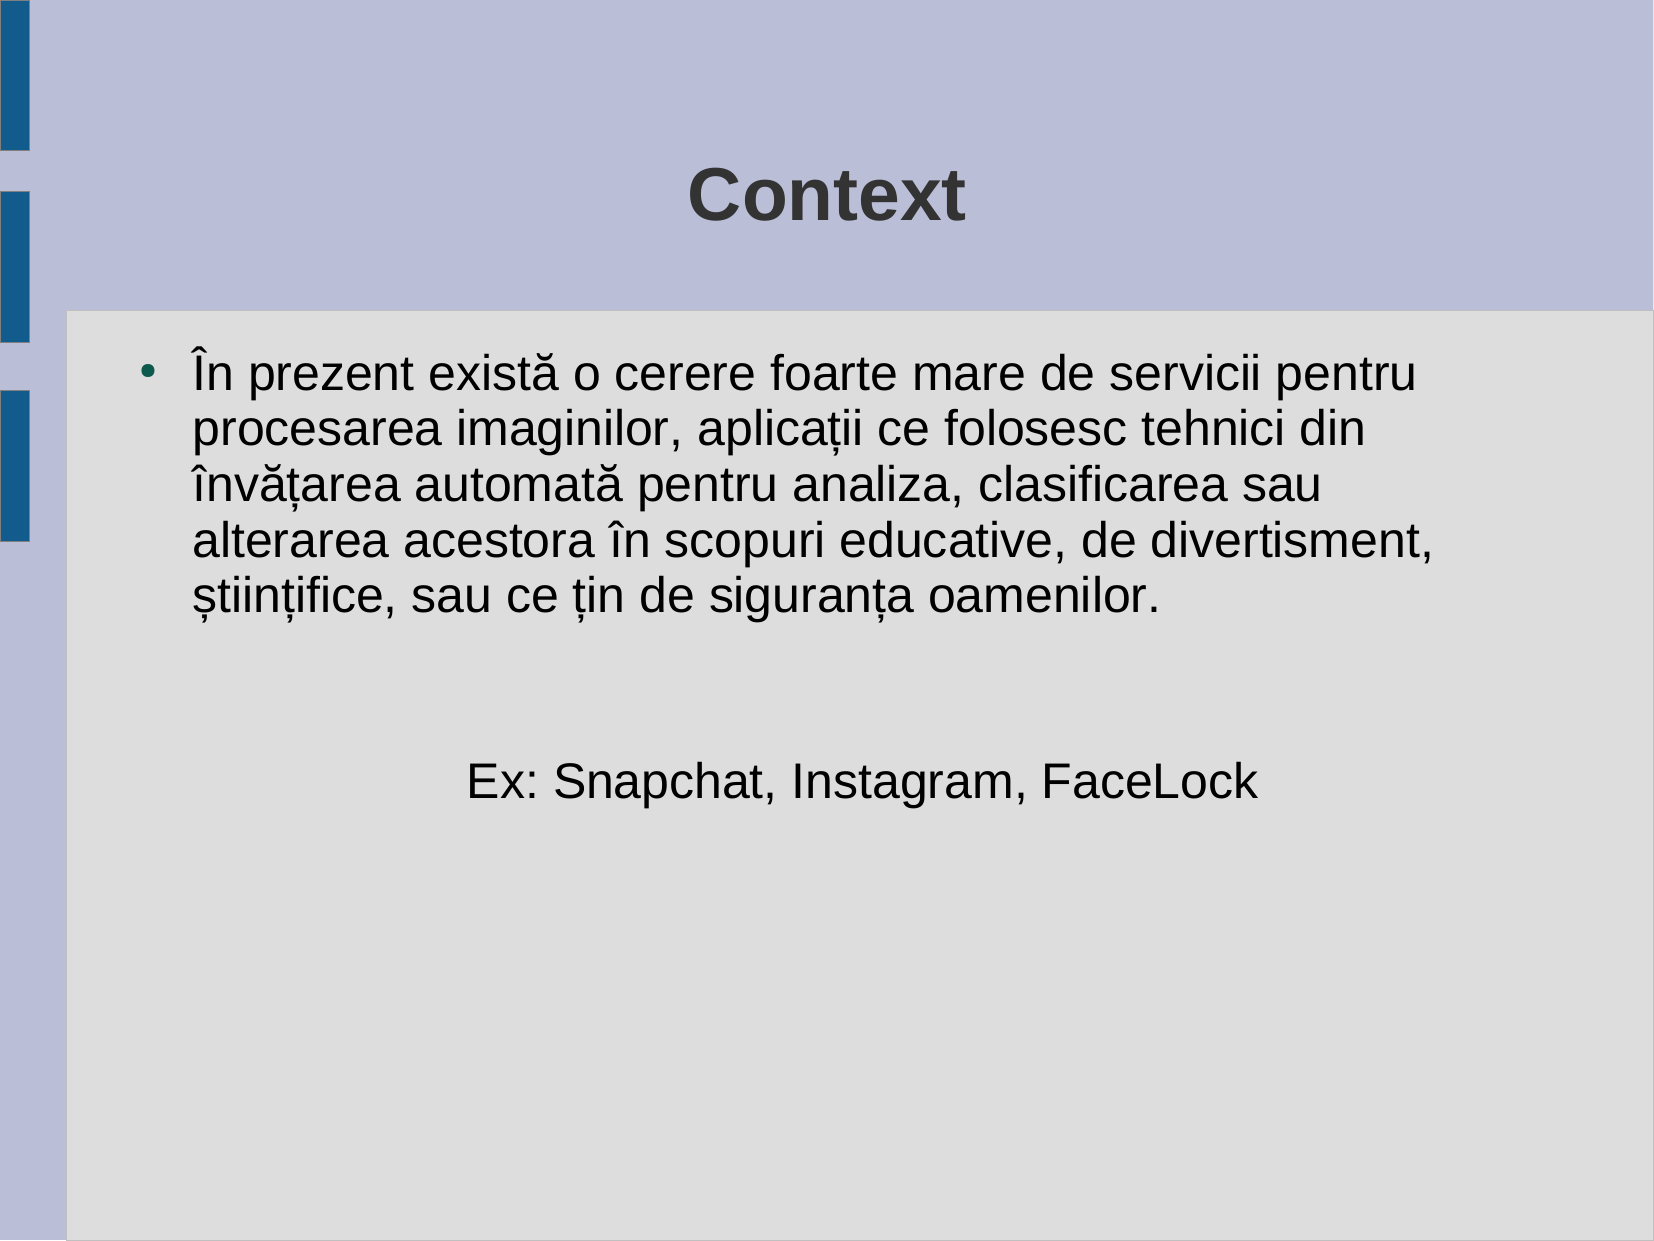

# Context
În prezent există o cerere foarte mare de servicii pentru procesarea imaginilor, aplicații ce folosesc tehnici din învățarea automată pentru analiza, clasificarea sau alterarea acestora în scopuri educative, de divertisment, științifice, sau ce țin de siguranța oamenilor.
Ex: Snapchat, Instagram, FaceLock